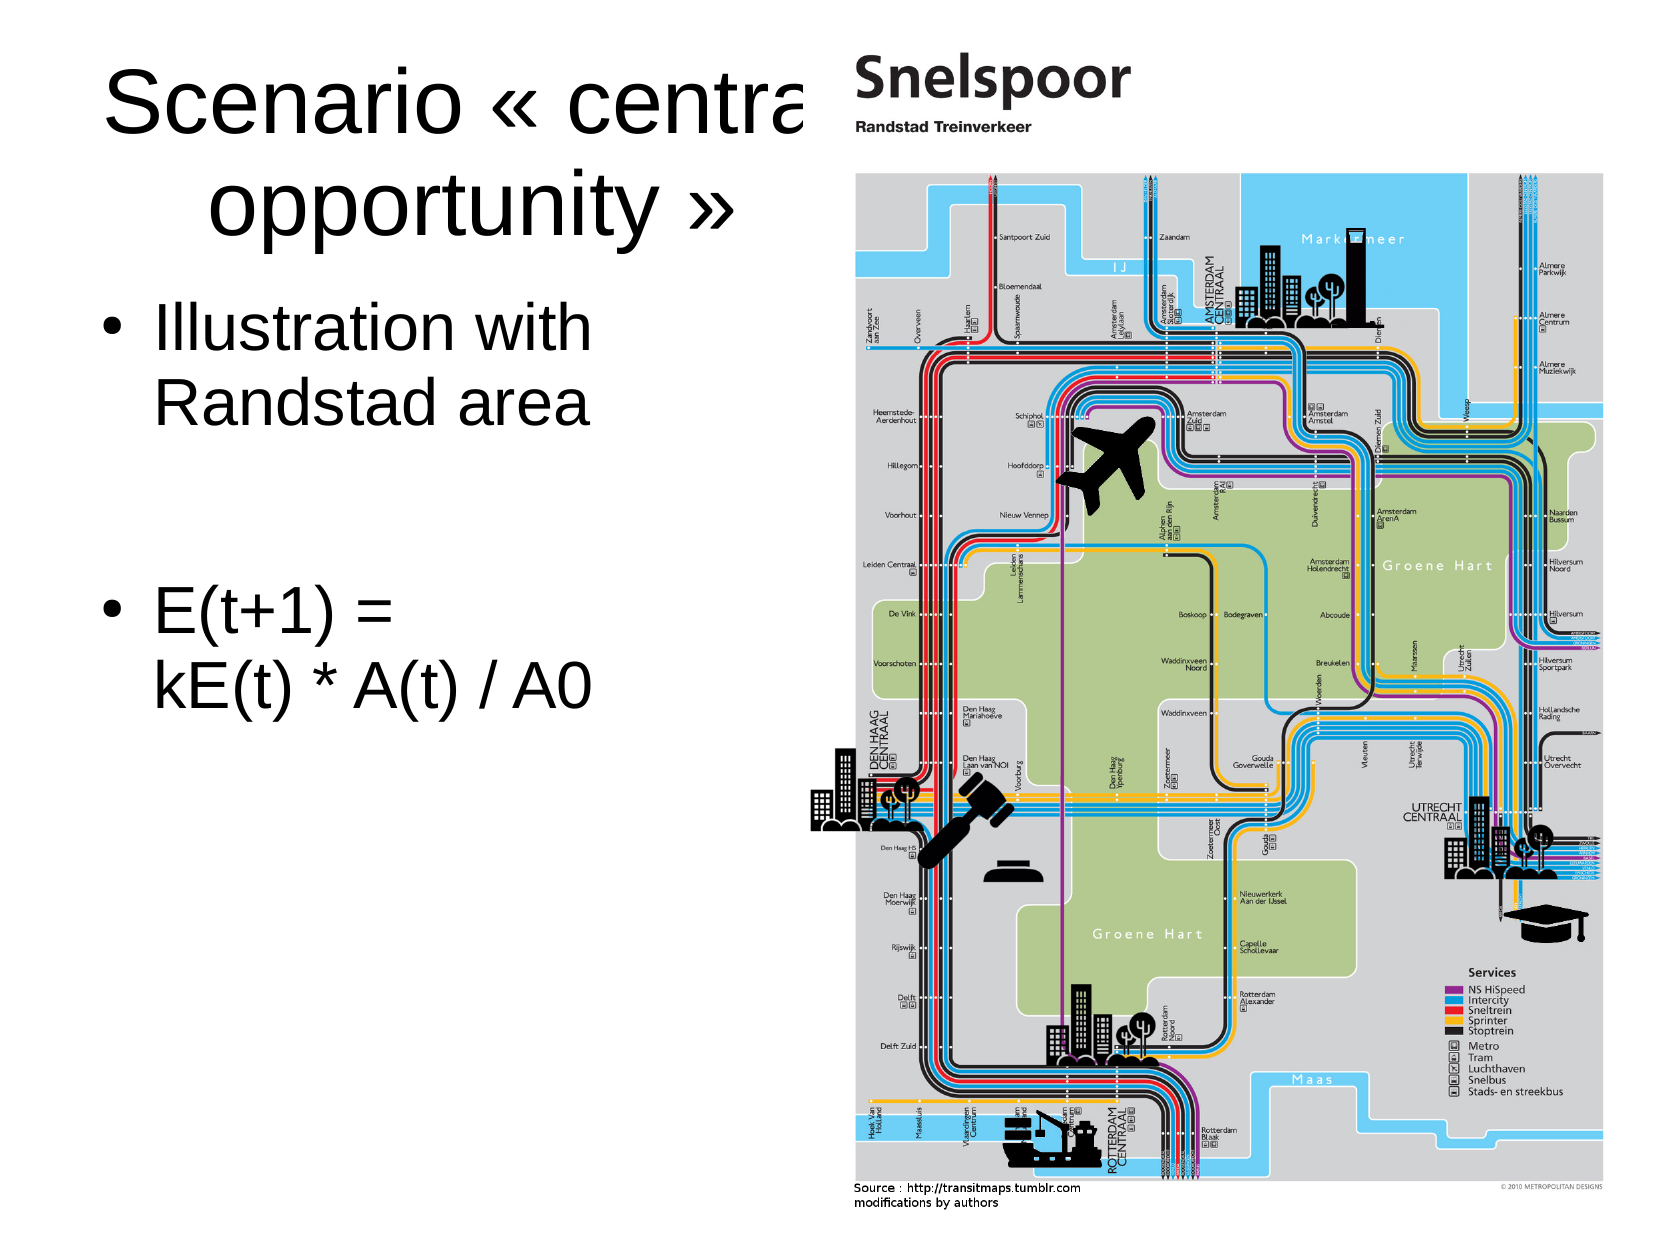

# Scenario « central opportunity »
Illustration with
Randstad area
E(t+1) =
kE(t) * A(t) / A0
16